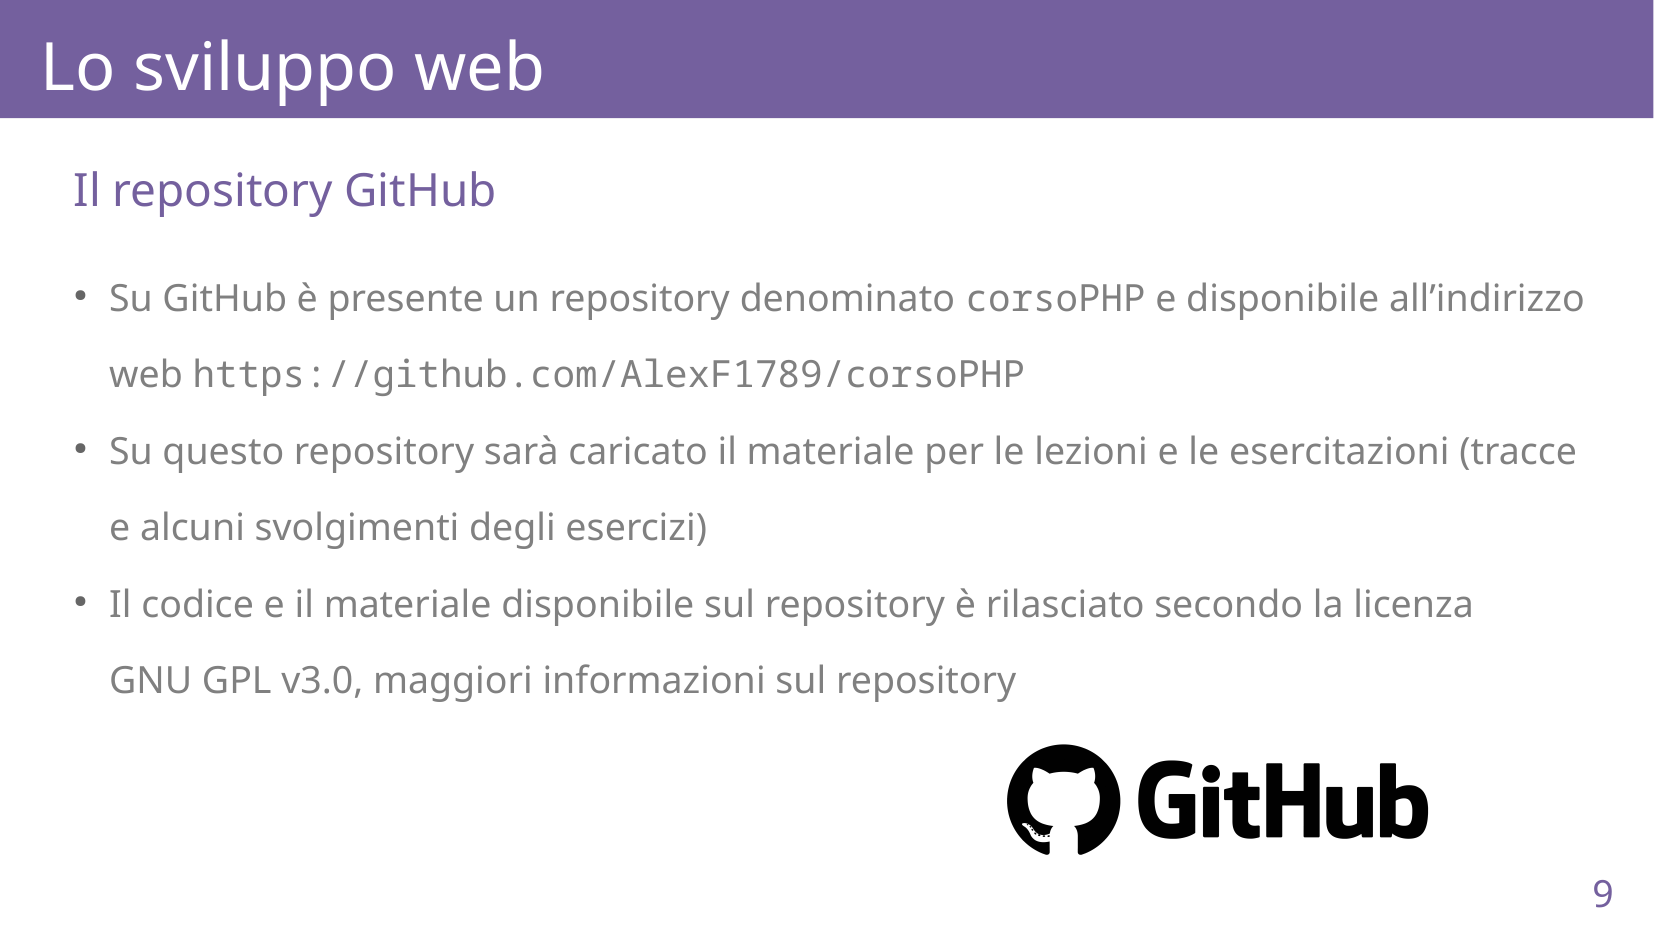

Lo sviluppo web
Il repository GitHub
Su GitHub è presente un repository denominato corsoPHP e disponibile all’indirizzo
web https://github.com/AlexF1789/corsoPHP
Su questo repository sarà caricato il materiale per le lezioni e le esercitazioni (tracce
e alcuni svolgimenti degli esercizi)
Il codice e il materiale disponibile sul repository è rilasciato secondo la licenza
GNU GPL v3.0, maggiori informazioni sul repository